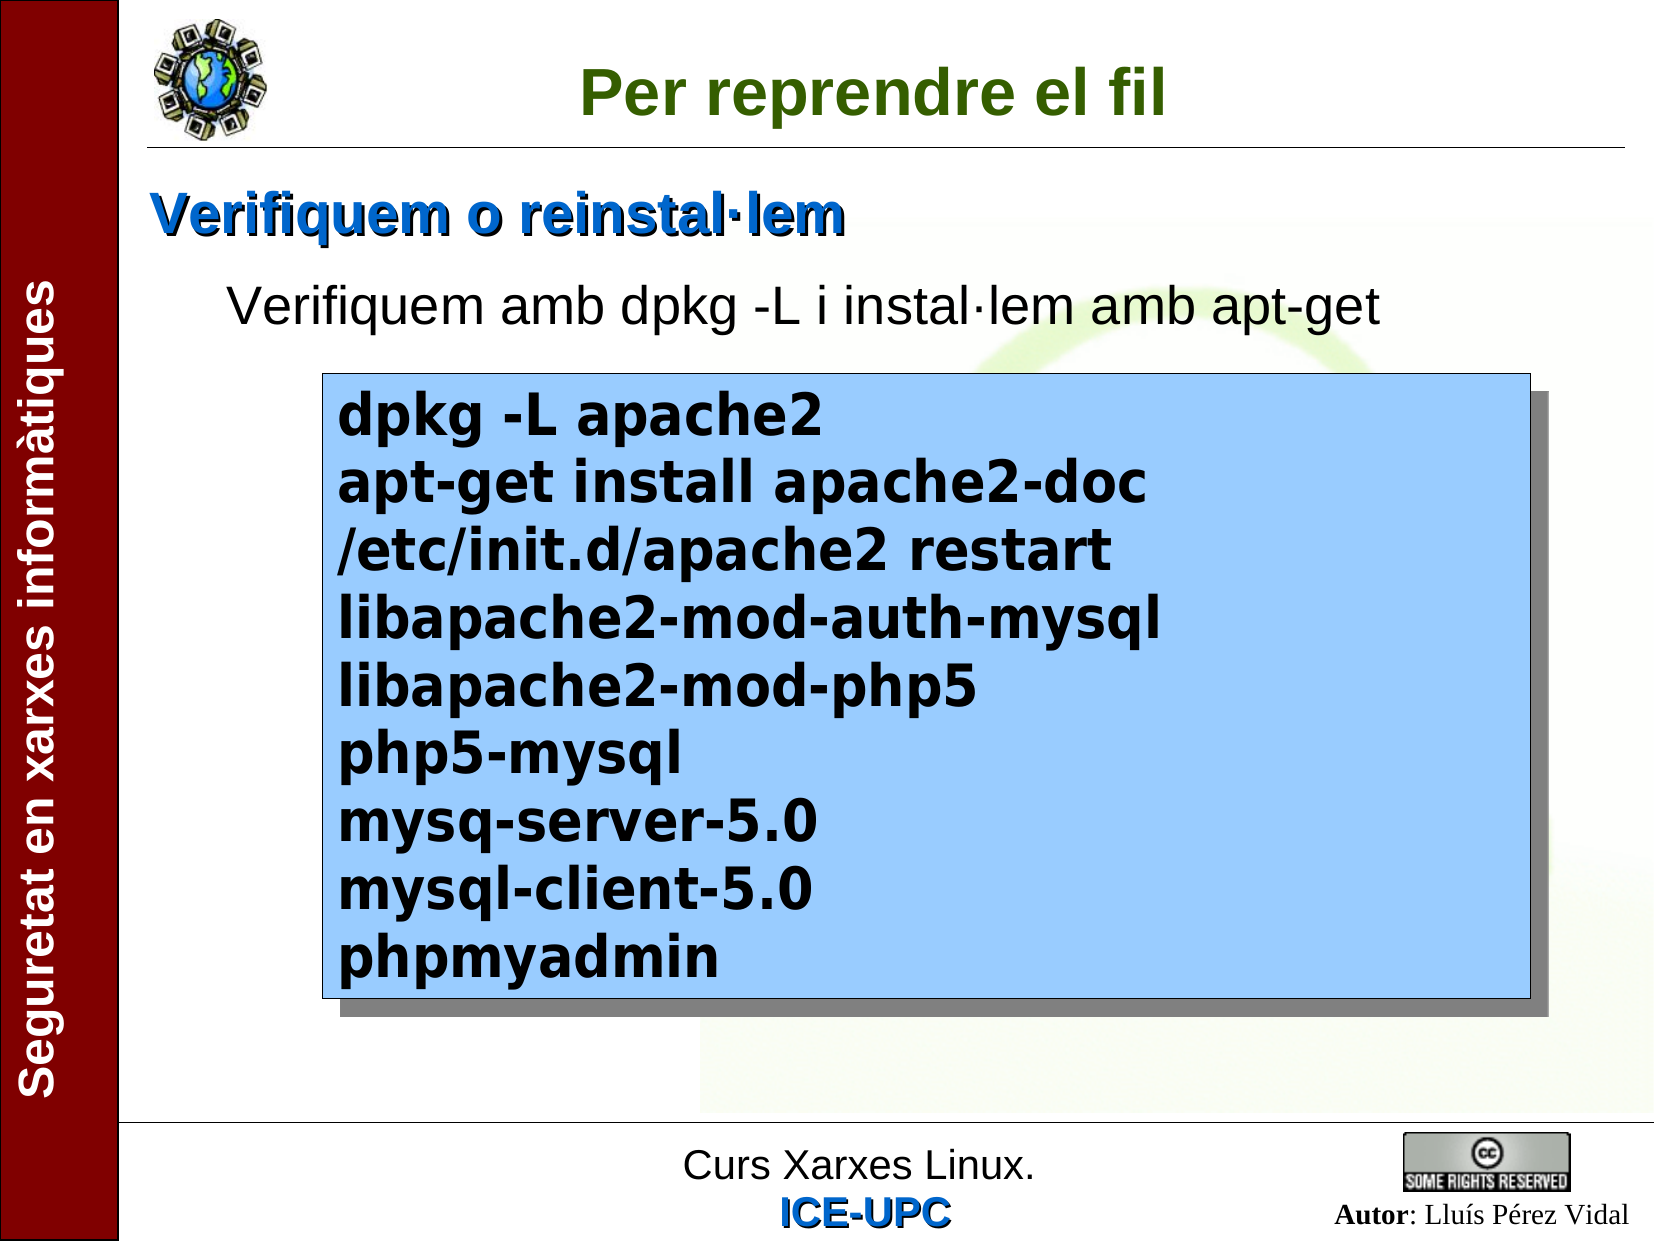

Per reprendre el fil
Verifiquem o reinstal·lem
Verifiquem amb dpkg -L i instal·lem amb apt-get
#
dpkg -L apache2
apt-get install apache2-doc
/etc/init.d/apache2 restart
libapache2-mod-auth-mysql libapache2-mod-php5
php5-mysql
mysq-server-5.0
mysql-client-5.0
phpmyadmin